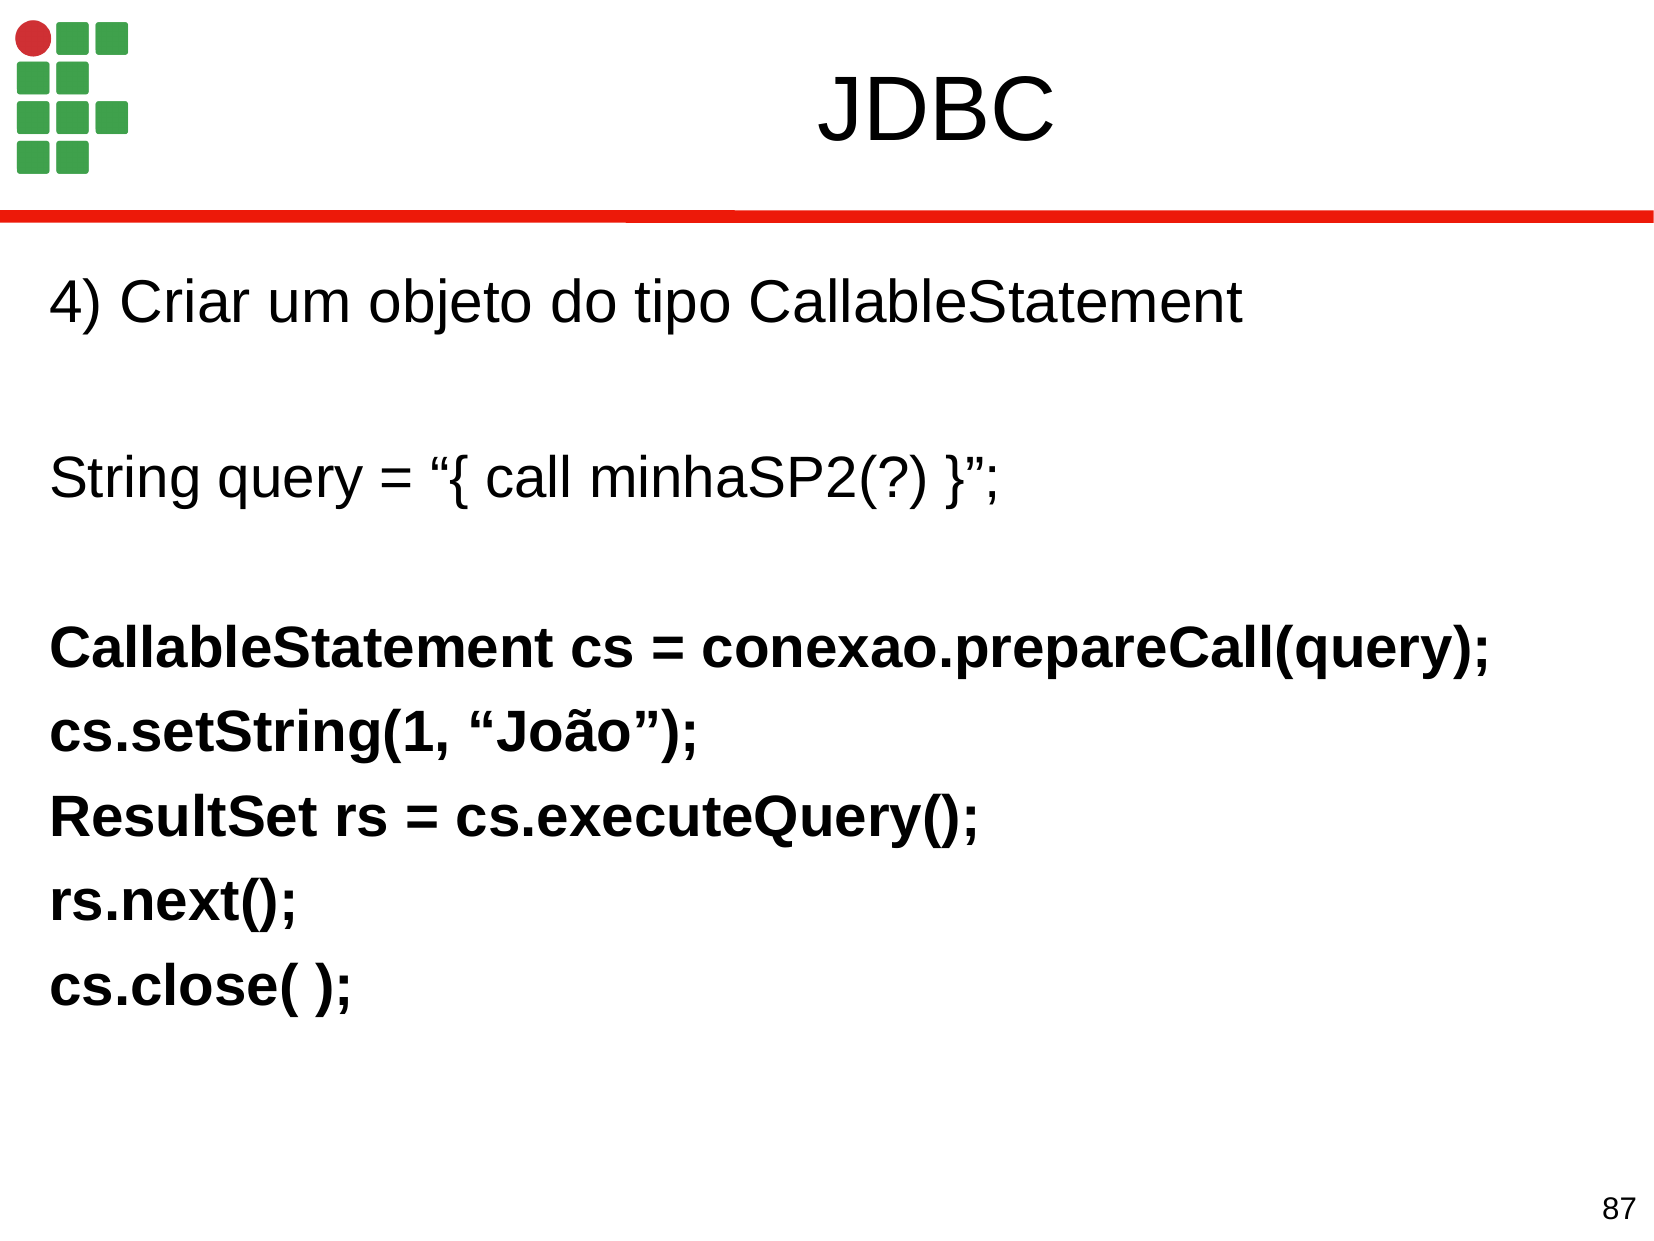

JDBC
4) Criar um objeto do tipo CallableStatement
String query = “{ call minhaSP2(?) }”;
CallableStatement cs = conexao.prepareCall(query);
cs.setString(1, “João”);
ResultSet rs = cs.executeQuery();
rs.next();
cs.close( );